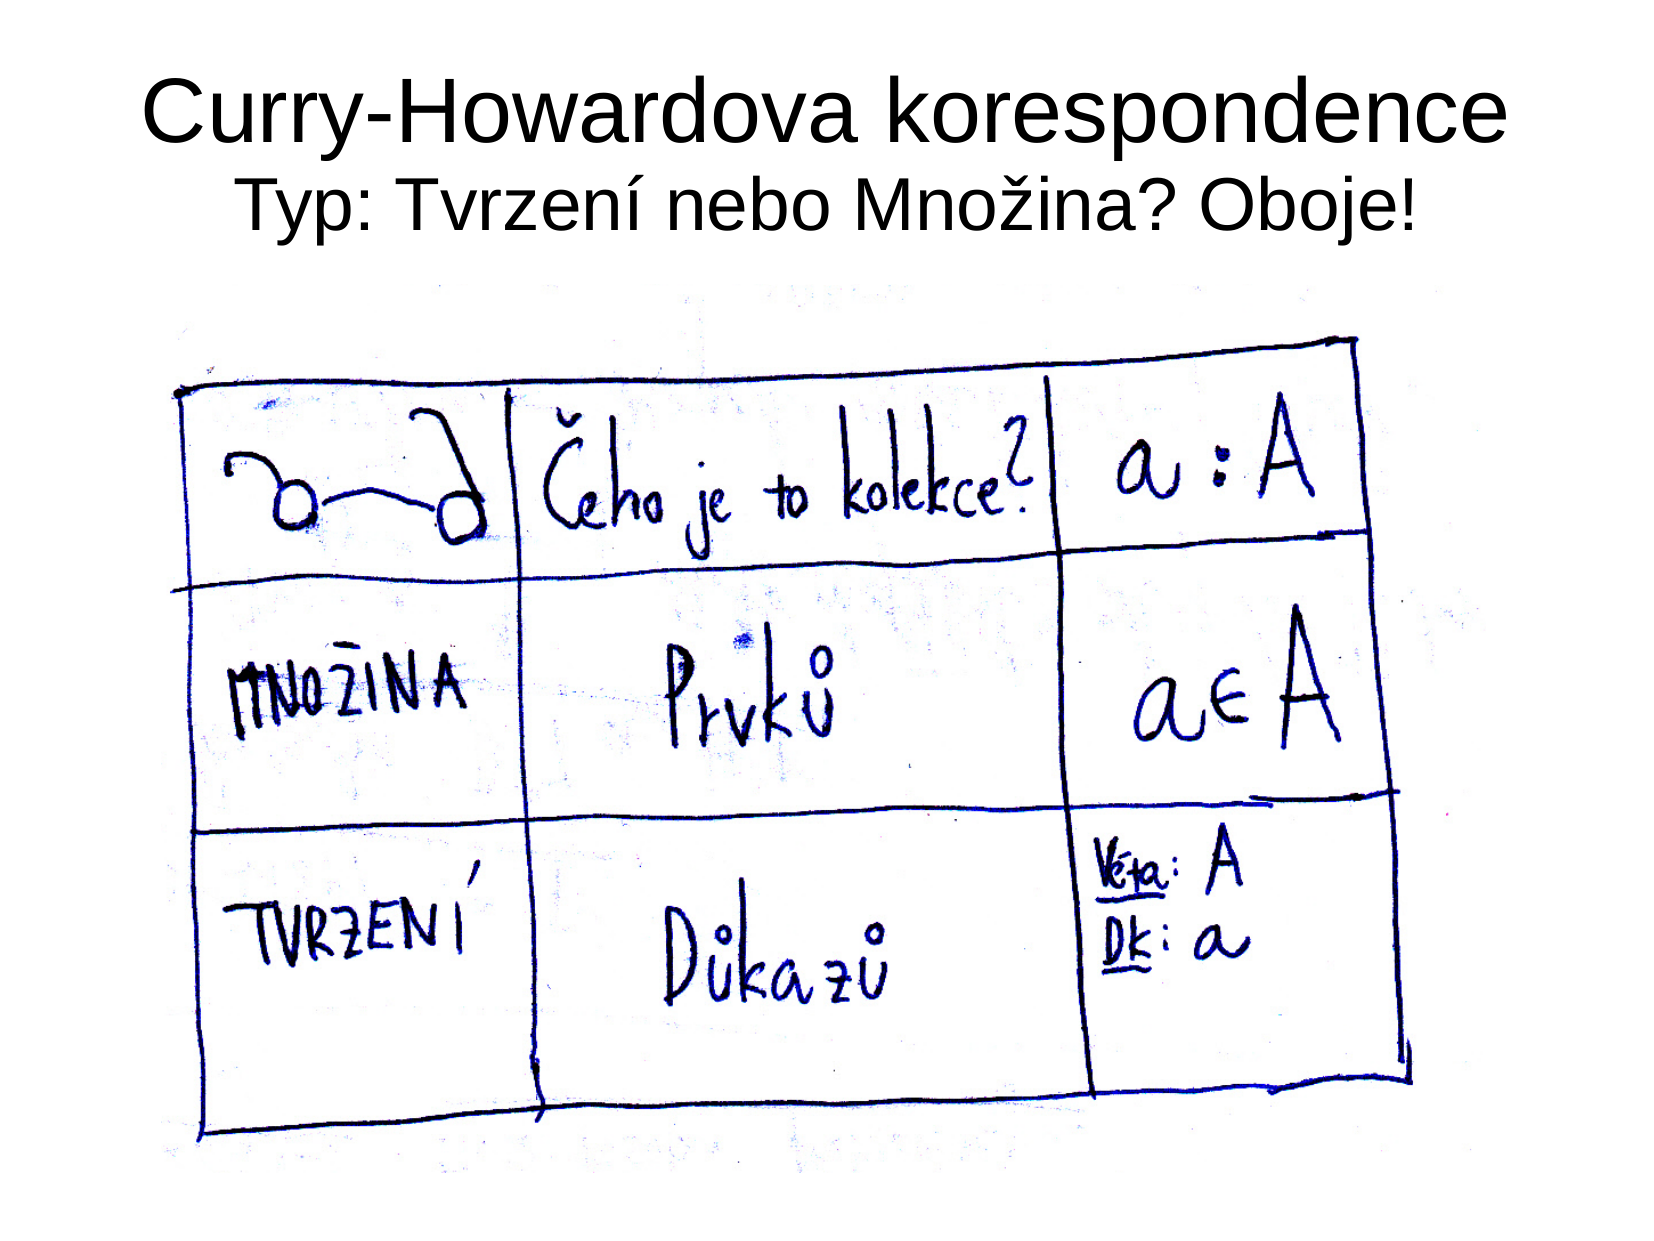

# Curry-Howardova korespondence Typ: Tvrzení nebo Množina? Oboje!